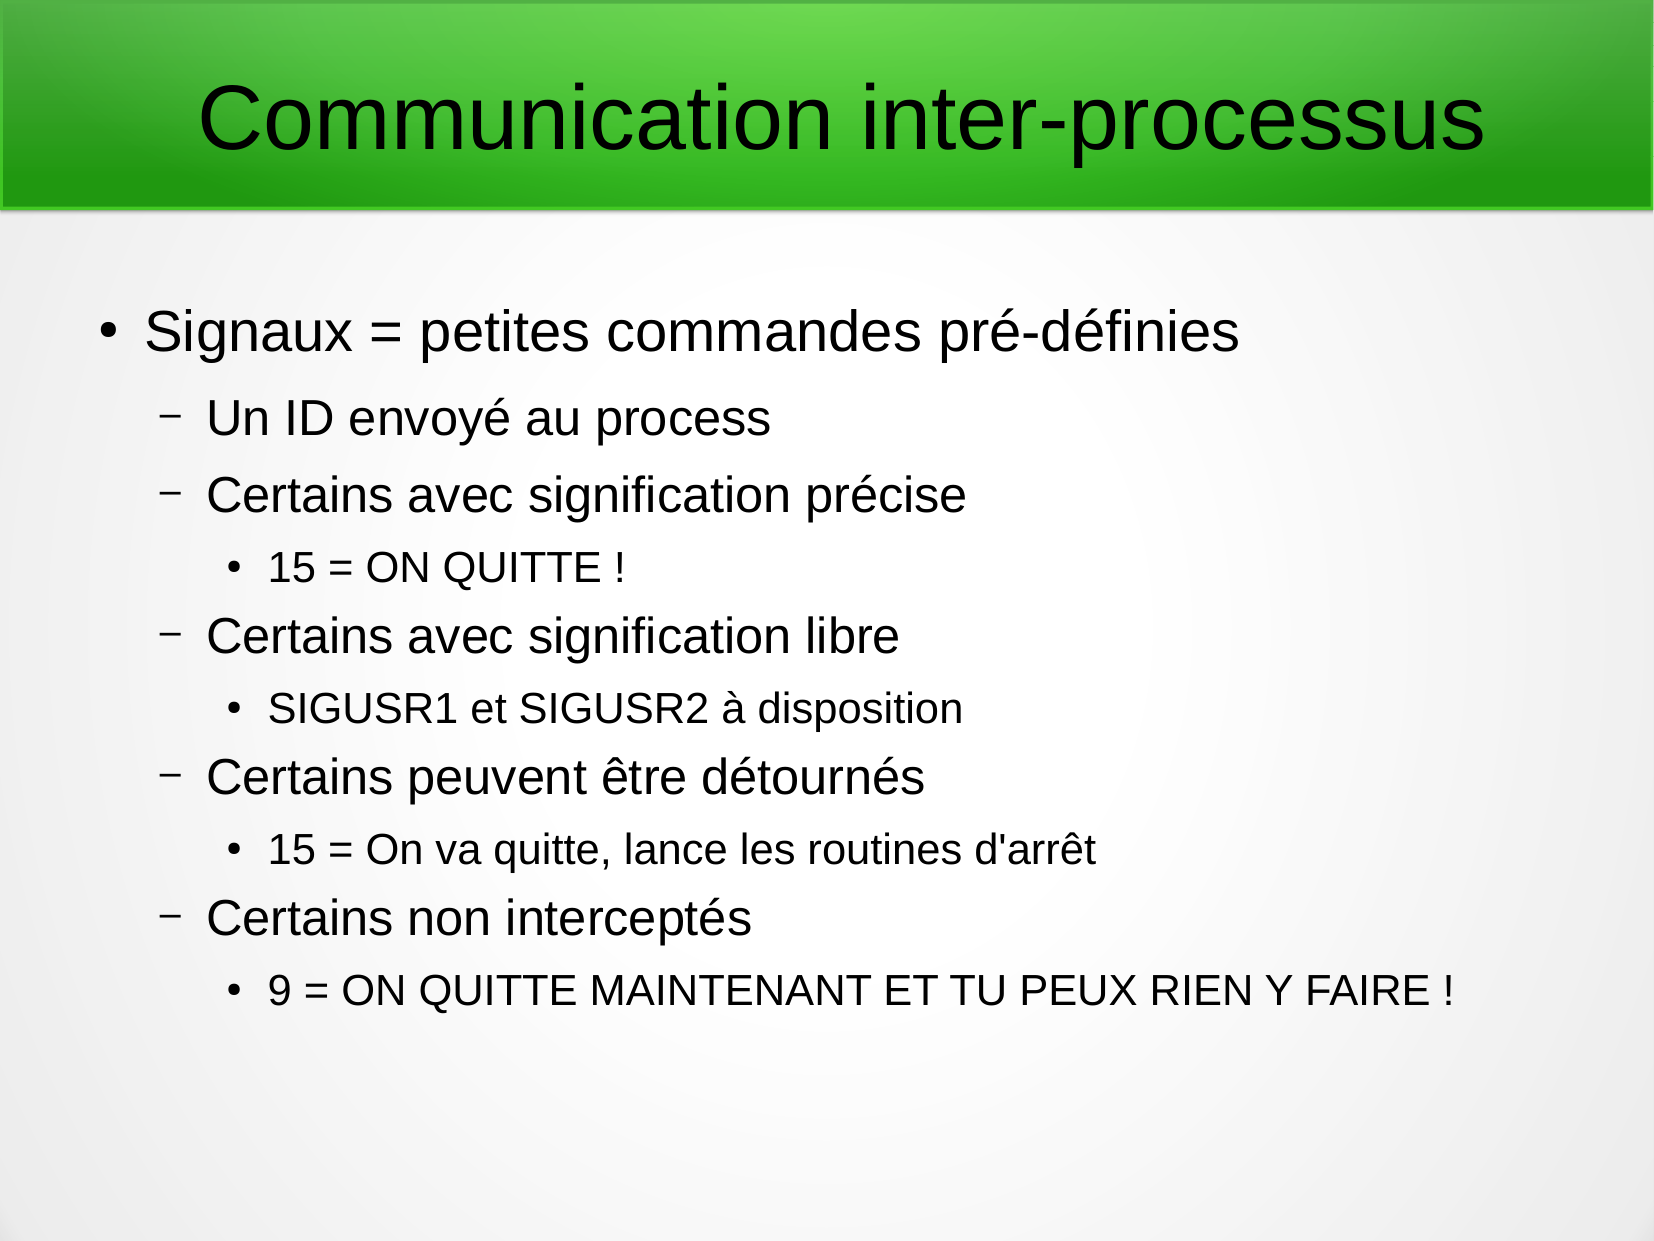

# Communication inter-processus
Signaux = petites commandes pré-définies
Un ID envoyé au process
Certains avec signification précise
15 = ON QUITTE !
Certains avec signification libre
SIGUSR1 et SIGUSR2 à disposition
Certains peuvent être détournés
15 = On va quitte, lance les routines d'arrêt
Certains non interceptés
9 = ON QUITTE MAINTENANT ET TU PEUX RIEN Y FAIRE !